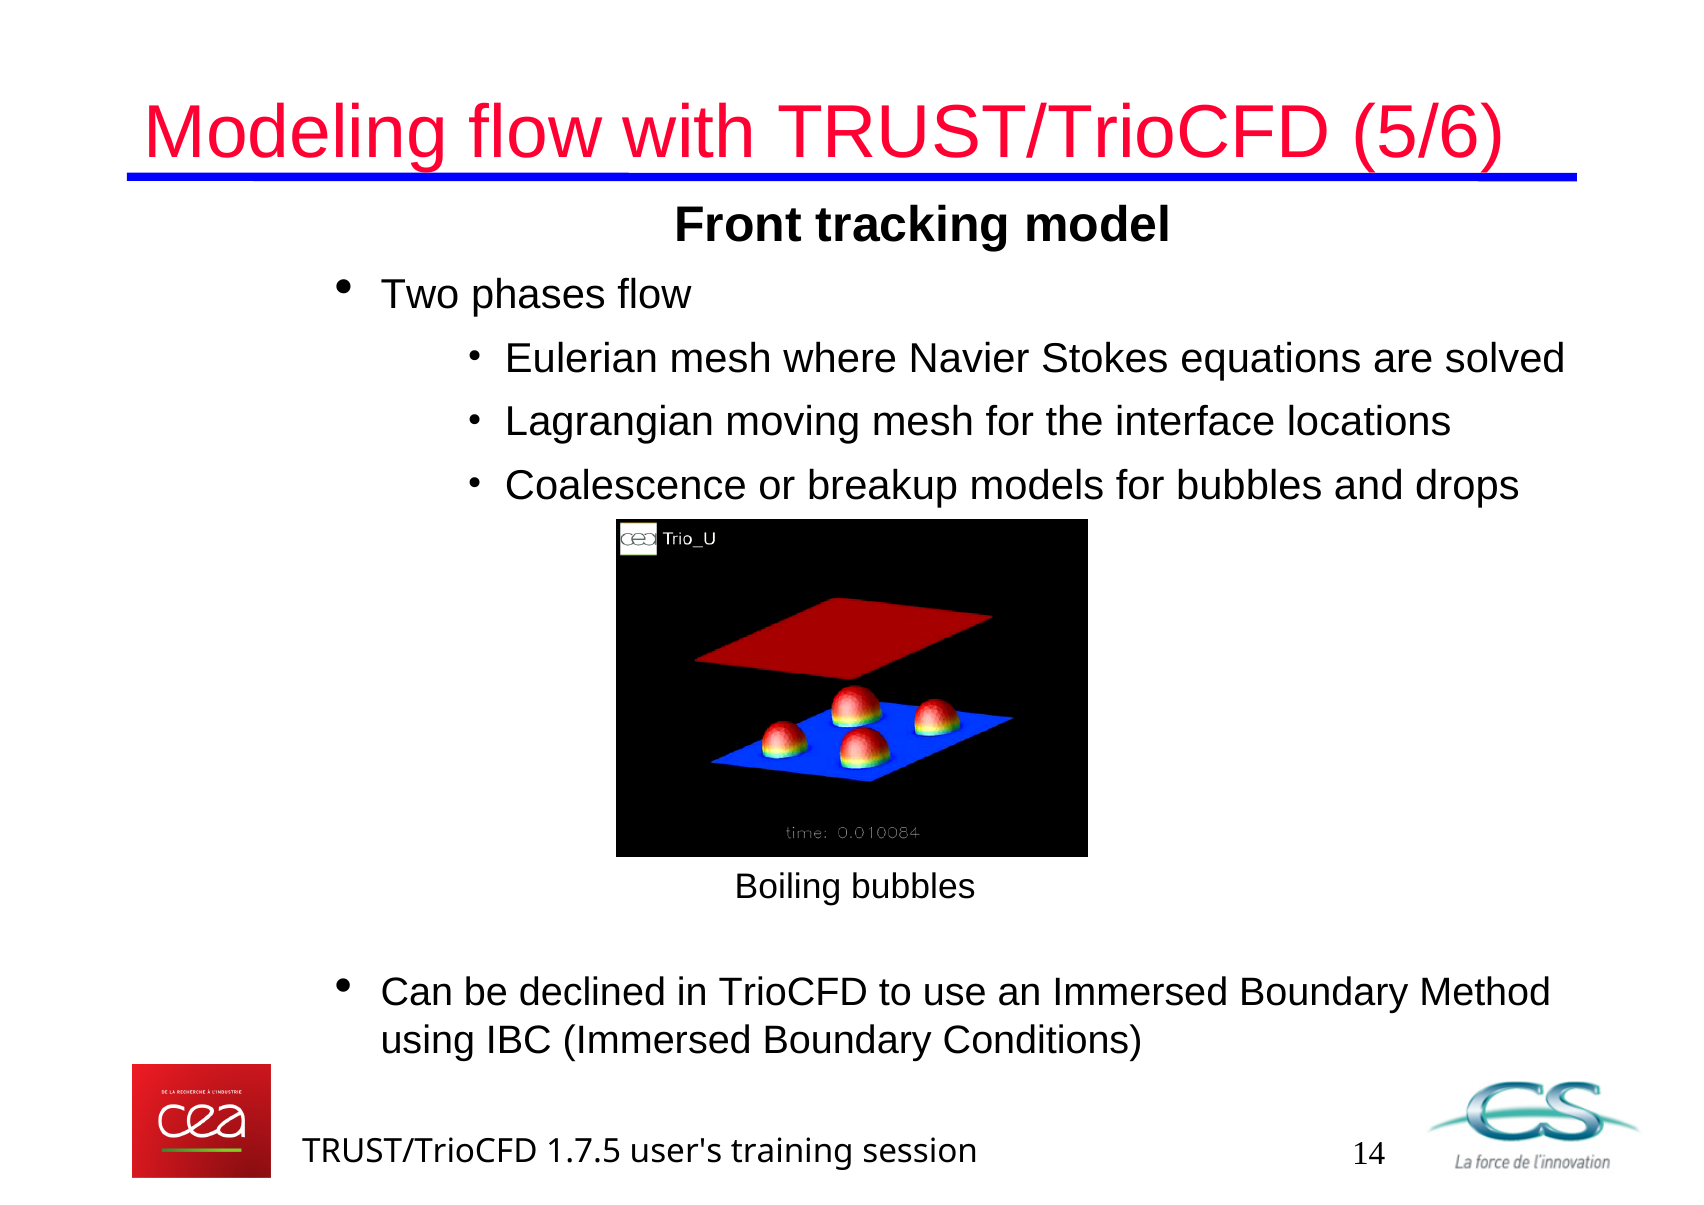

# Modeling flow with TRUST/TrioCFD (5/6)
 Front tracking model
Two phases flow
Eulerian mesh where Navier Stokes equations are solved
Lagrangian moving mesh for the interface locations
Coalescence or breakup models for bubbles and drops
Can be declined in TrioCFD to use an Immersed Boundary Method using IBC (Immersed Boundary Conditions)
Boiling bubbles
TRUST/TrioCFD 1.7.5 user's training session
14